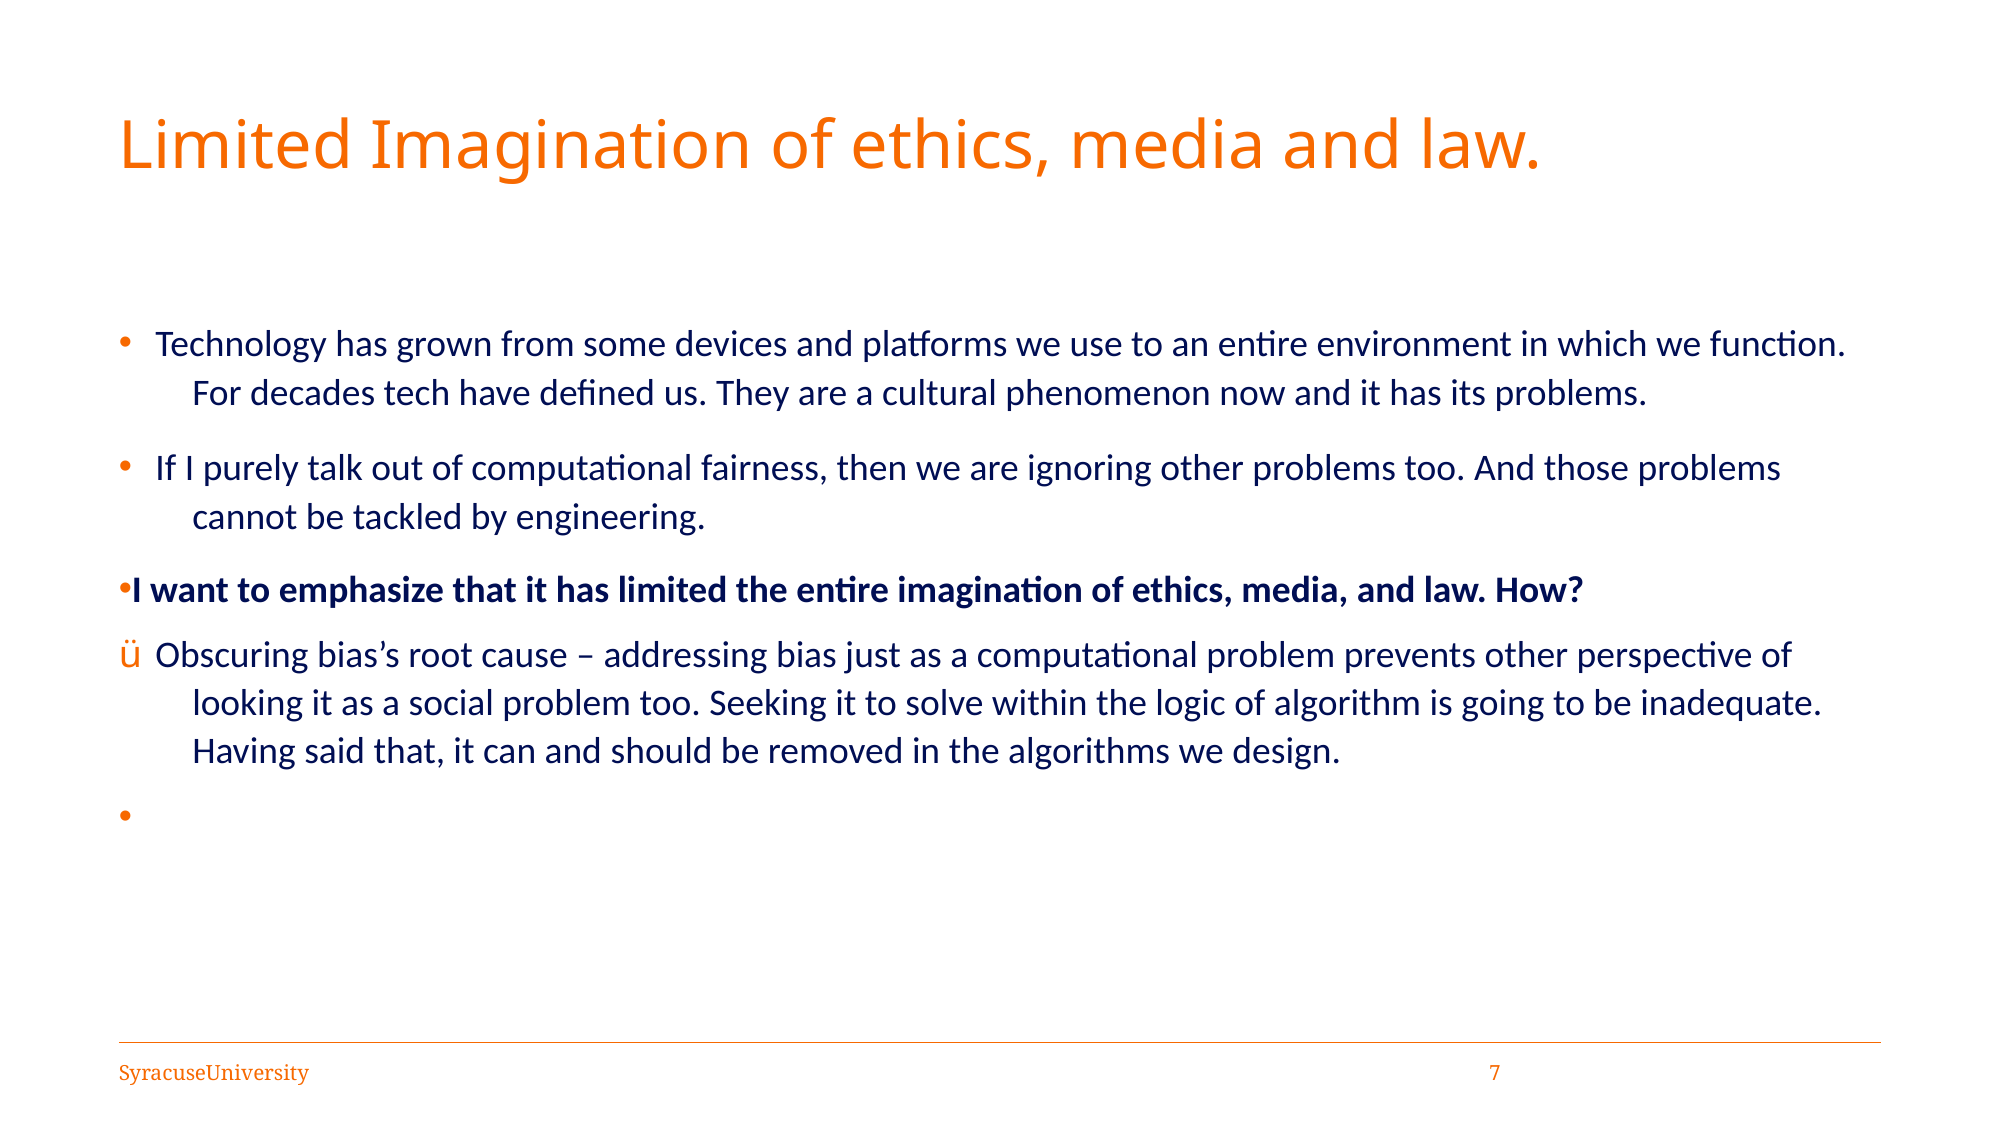

# Limited Imagination of ethics, media and law.
Technology has grown from some devices and platforms we use to an entire environment in which we function. For decades tech have defined us. They are a cultural phenomenon now and it has its problems.
If I purely talk out of computational fairness, then we are ignoring other problems too. And those problems cannot be tackled by engineering.
I want to emphasize that it has limited the entire imagination of ethics, media, and law. How?
Obscuring bias’s root cause – addressing bias just as a computational problem prevents other perspective of looking it as a social problem too. Seeking it to solve within the logic of algorithm is going to be inadequate. Having said that, it can and should be removed in the algorithms we design.